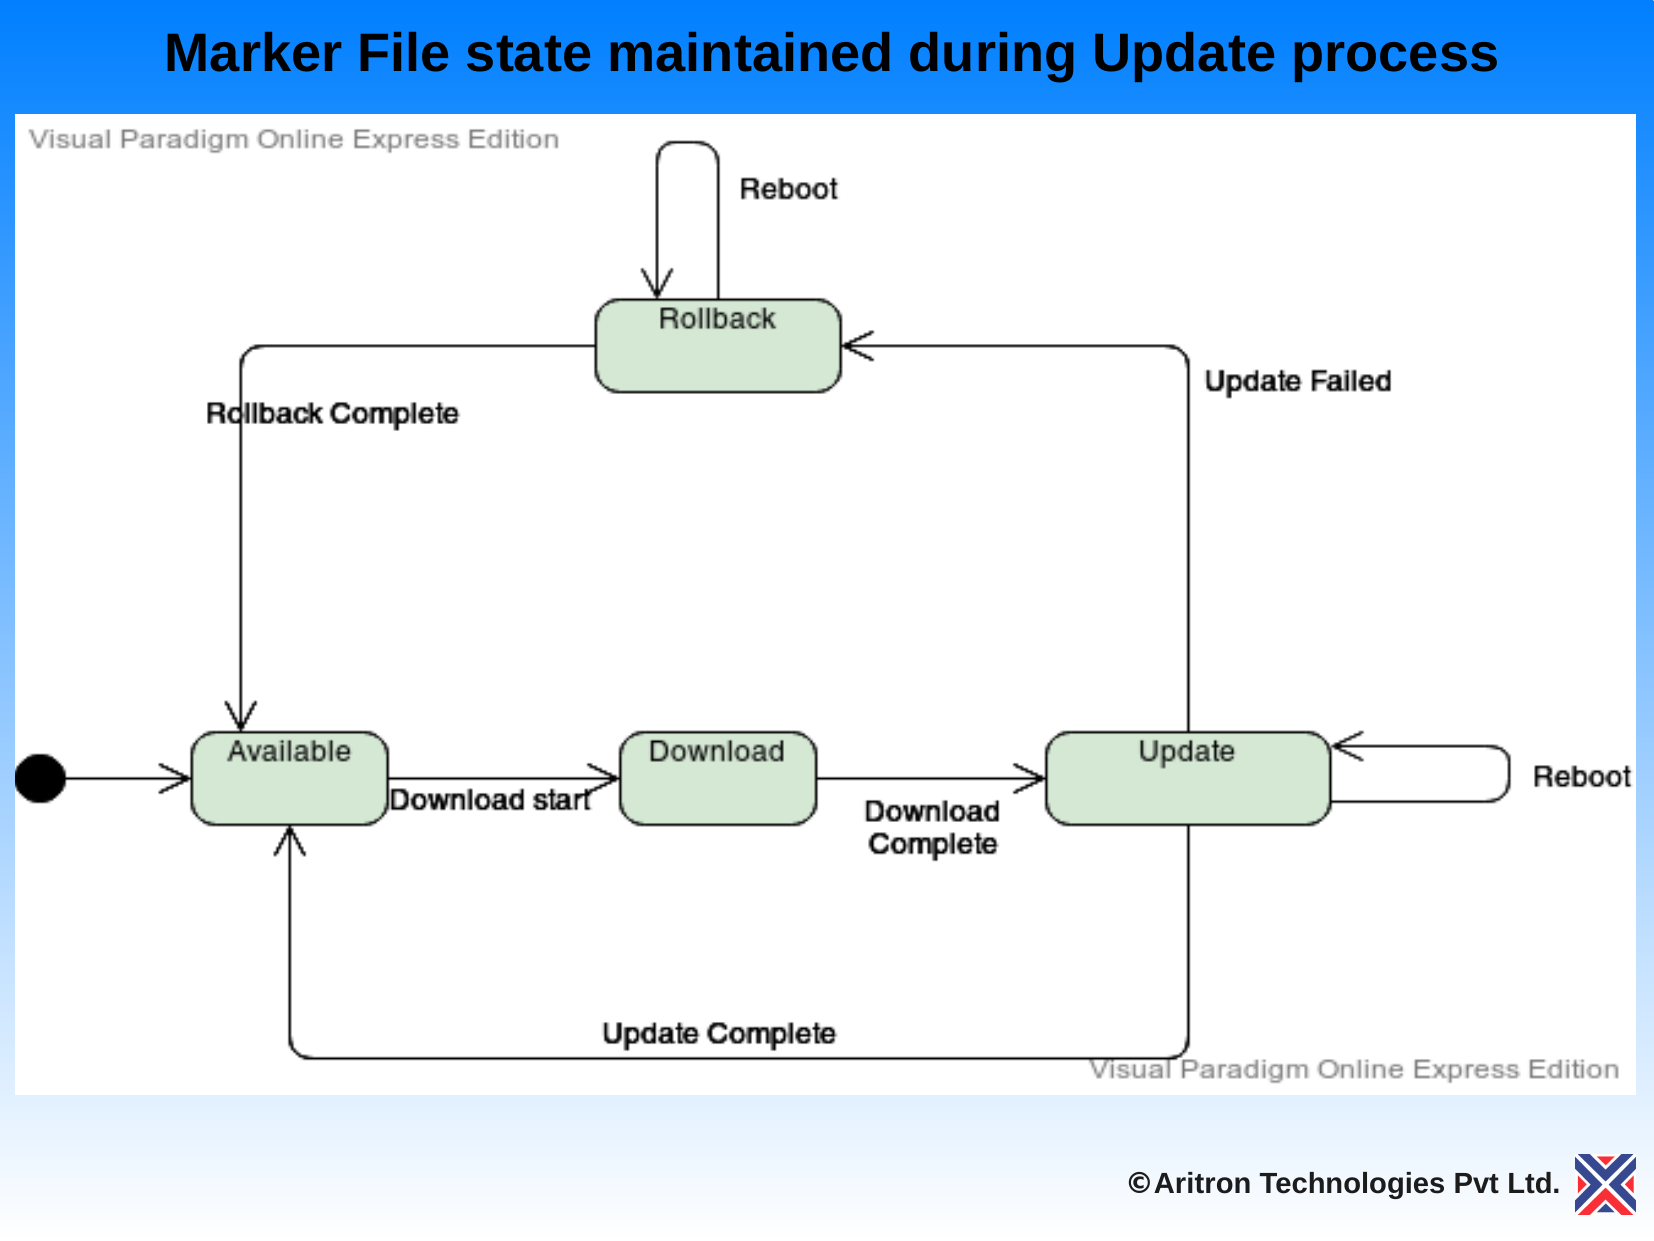

Marker File state maintained during Update process
©Aritron Technologies Pvt Ltd.